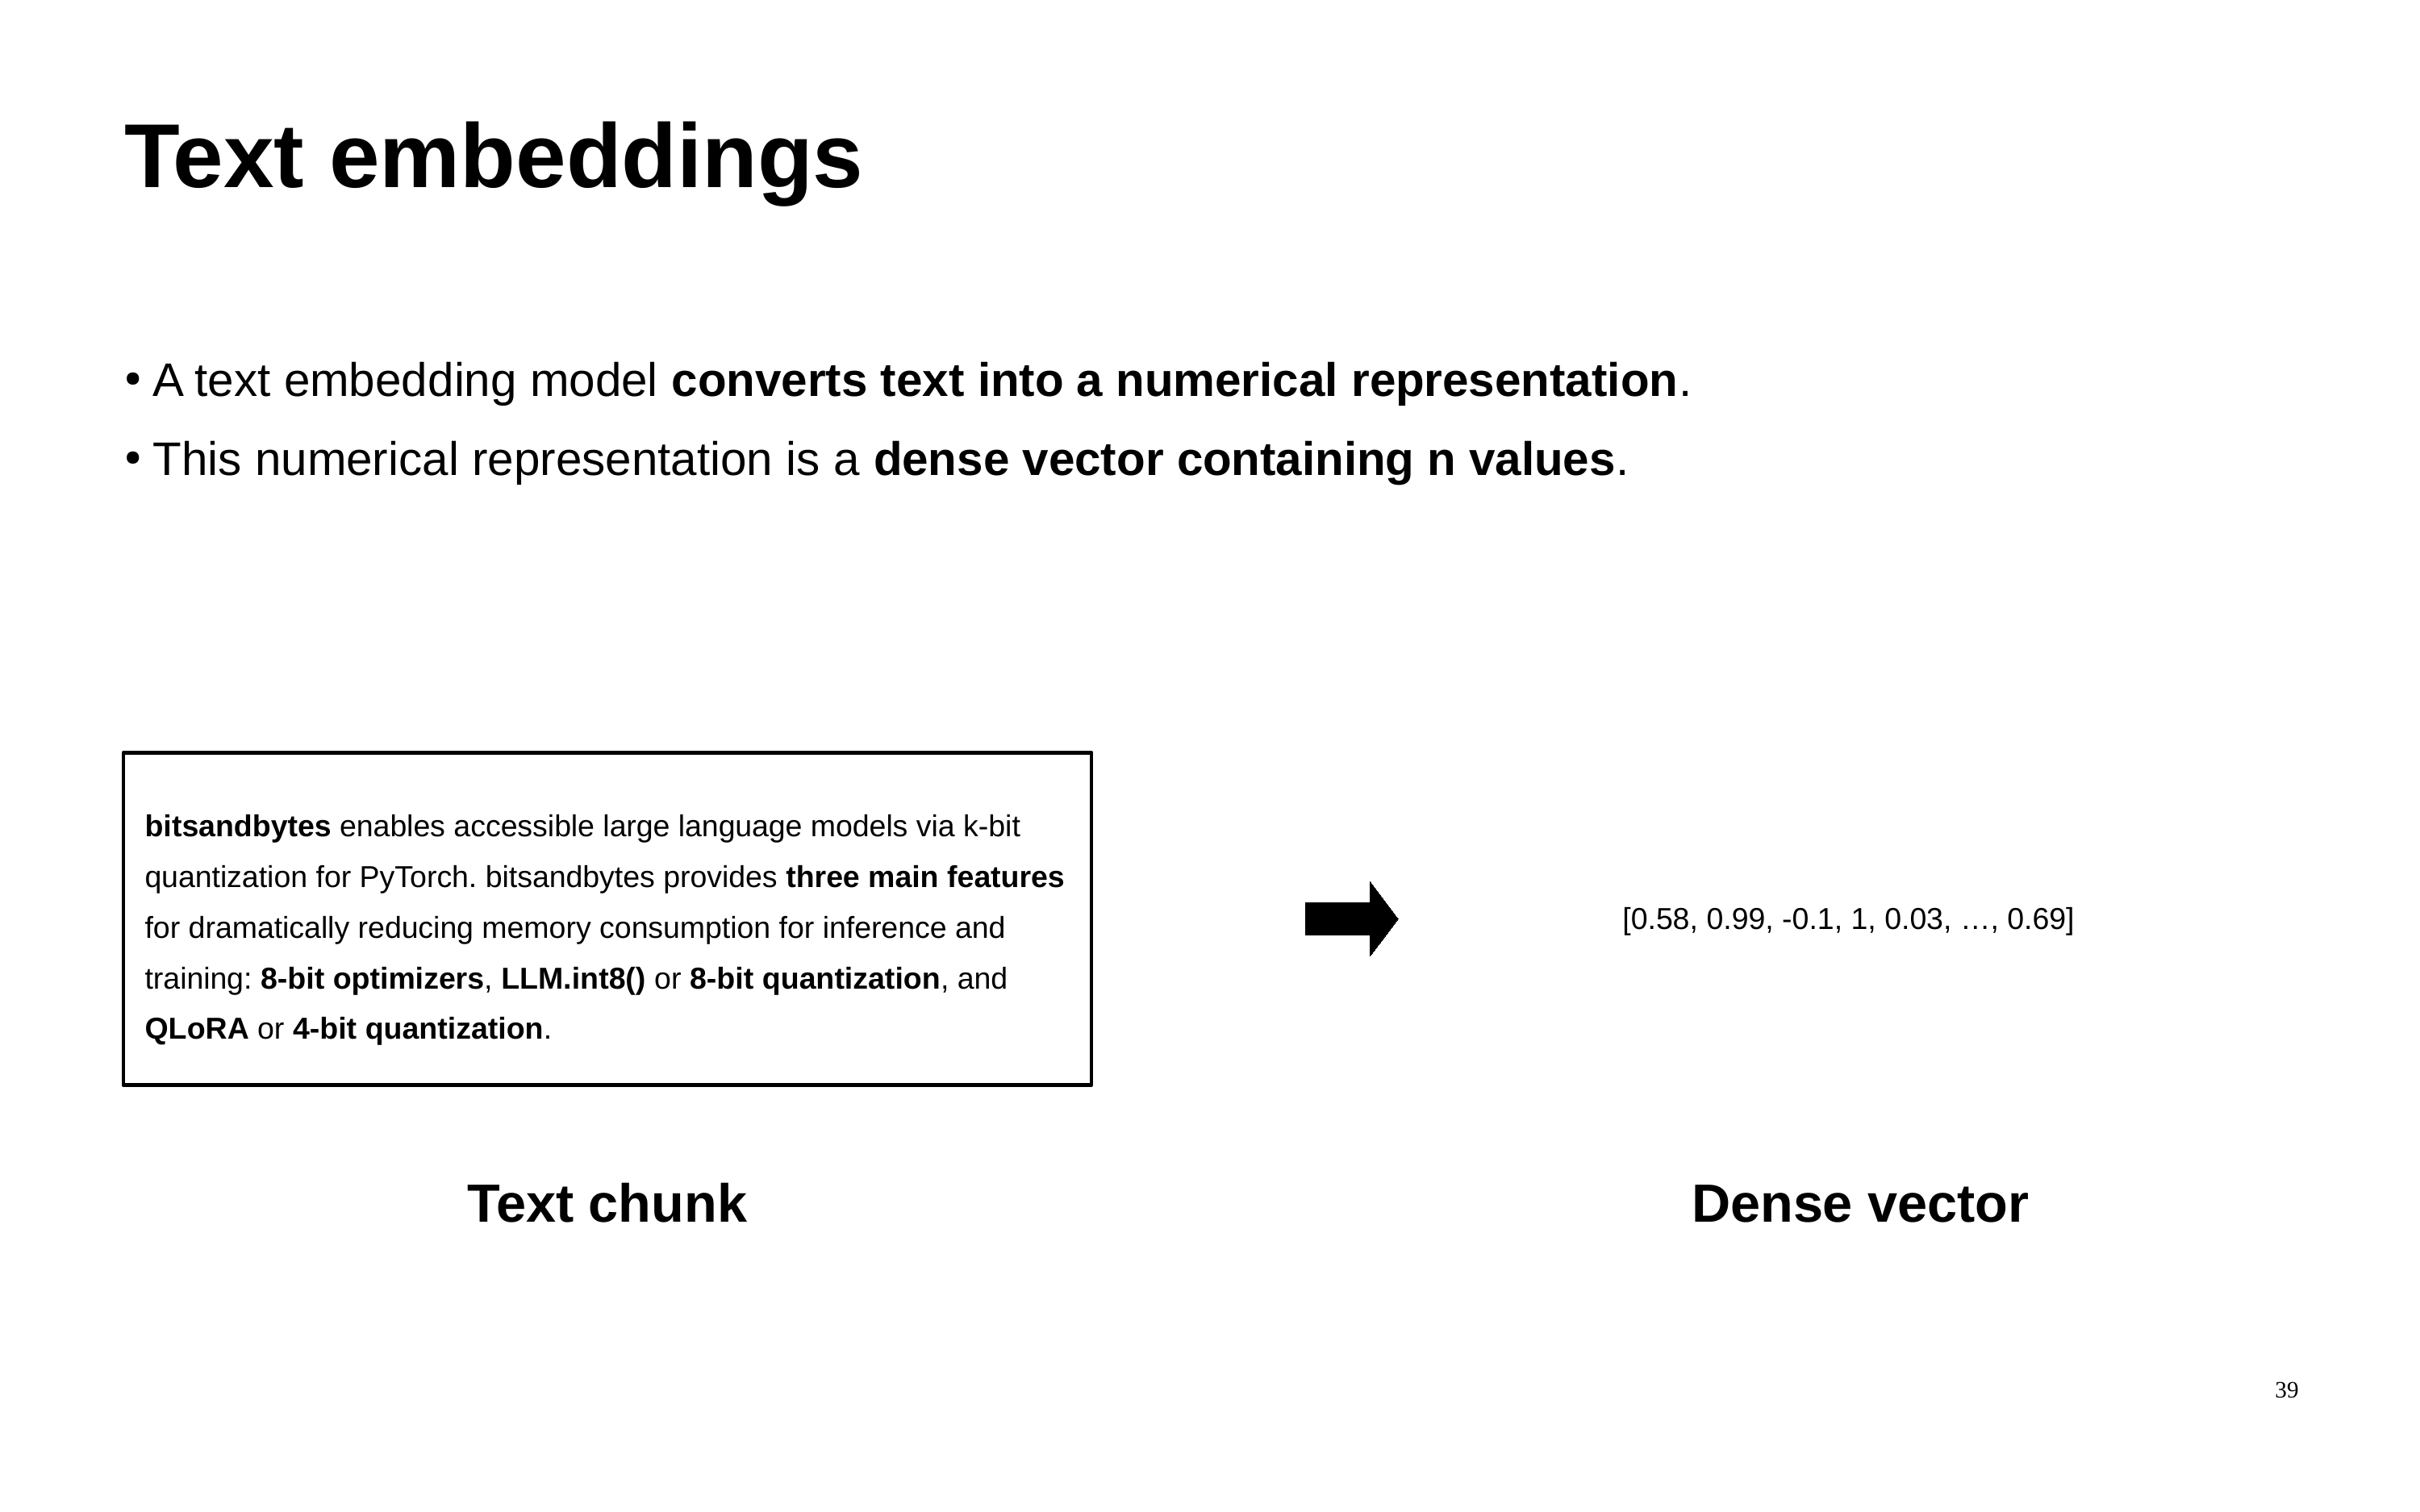

Text embeddings
A text embedding model converts text into a numerical representation.
This numerical representation is a dense vector containing n values.
bitsandbytes enables accessible large language models via k-bit quantization for PyTorch. bitsandbytes provides three main features for dramatically reducing memory consumption for inference and training: 8-bit optimizers, LLM.int8() or 8-bit quantization, and QLoRA or 4-bit quantization.
[0.58, 0.99, -0.1, 1, 0.03, …, 0.69]
Text chunk
Dense vector
39